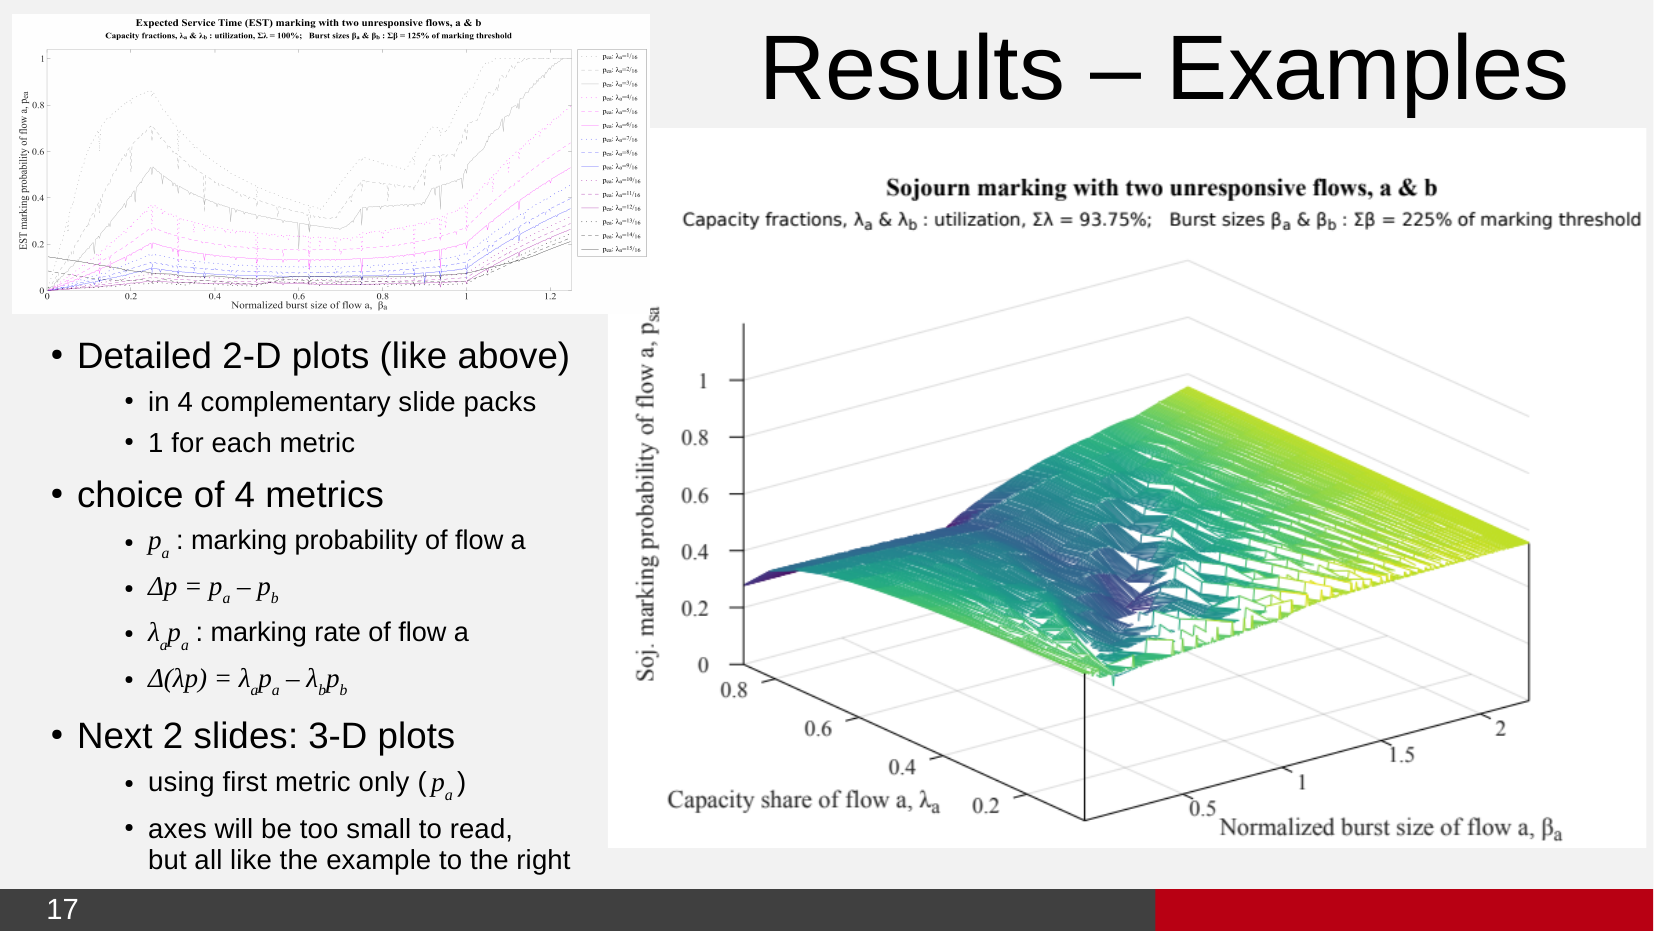

# Results – Examples
Detailed 2-D plots (like above)
in 4 complementary slide packs
1 for each metric
choice of 4 metrics
pa : marking probability of flow a
Δp = pa – pb
λapa : marking rate of flow a
Δ(λp) = λapa – λbpb
Next 2 slides: 3-D plots
using first metric only ( pa )
axes will be too small to read,
but all like the example to the right
17